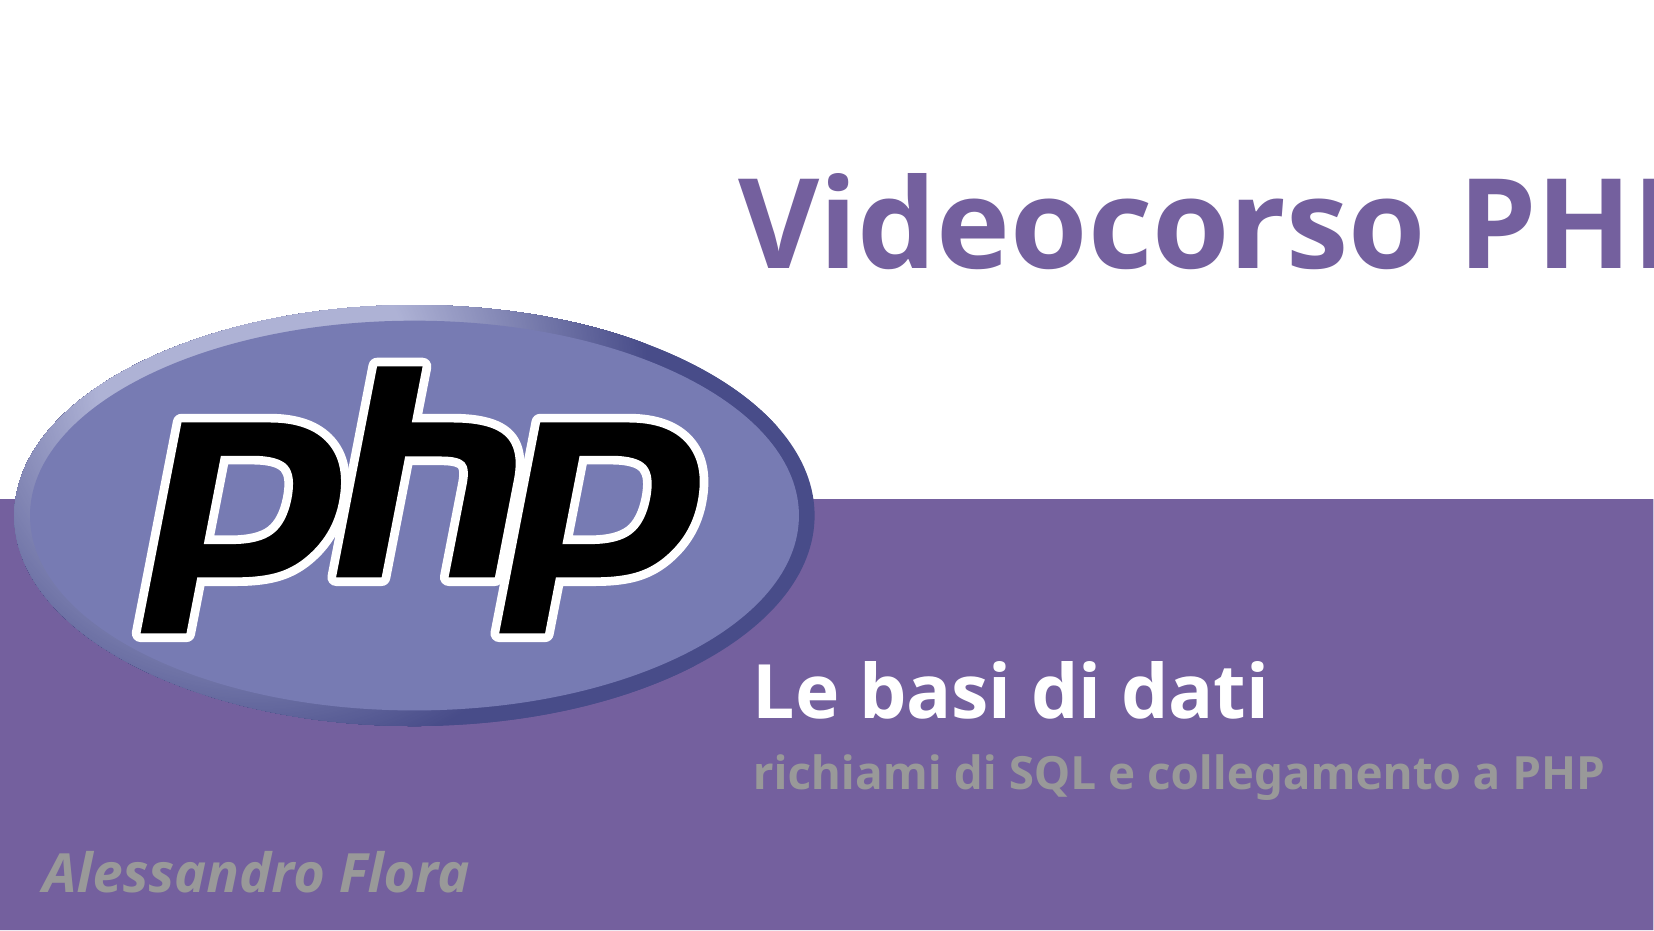

Videocorso PHP
Le basi di dati
richiami di SQL e collegamento a PHP
Alessandro Flora